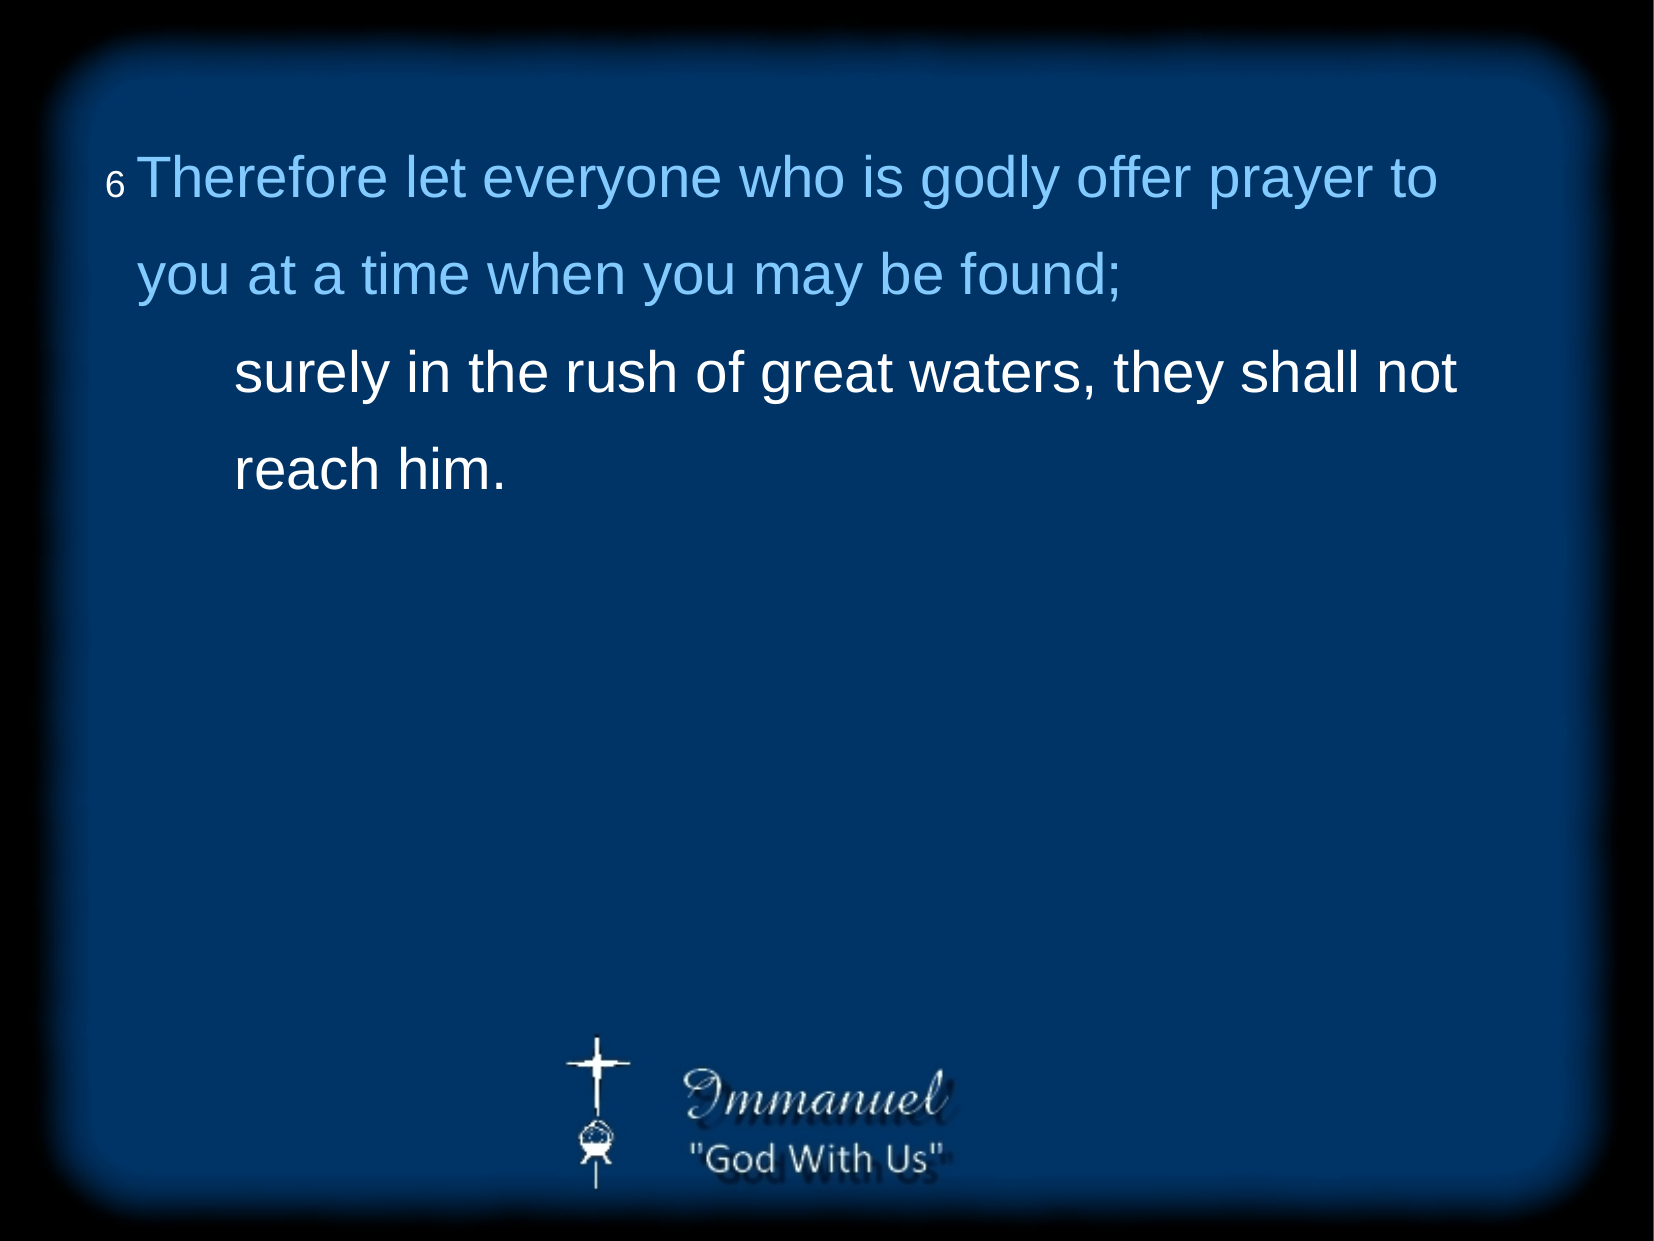

6 Therefore let everyone who is godly offer prayer to
 you at a time when you may be found;
 surely in the rush of great waters, they shall not
 reach him.